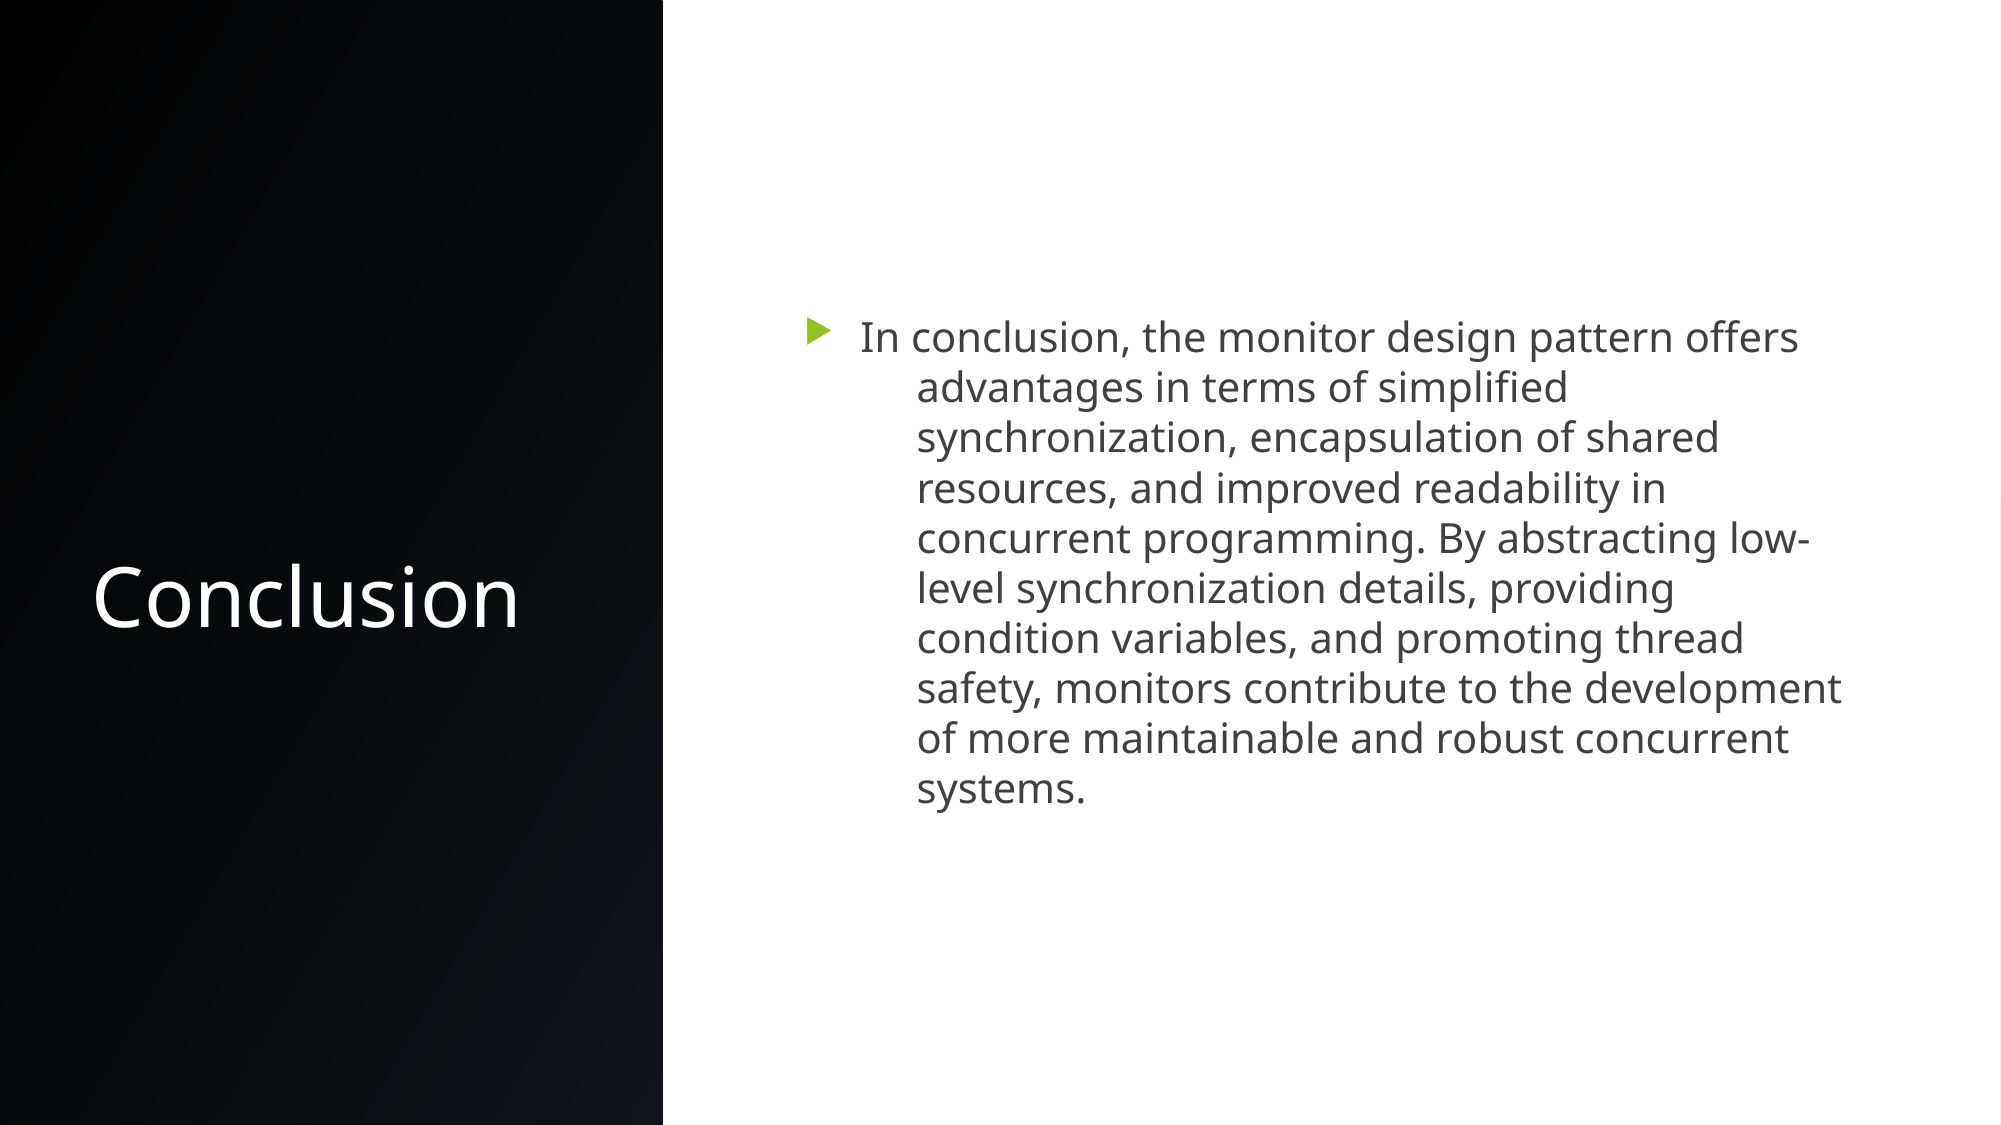

# Conclusion
In conclusion, the monitor design pattern offers advantages in terms of simplified synchronization, encapsulation of shared resources, and improved readability in concurrent programming. By abstracting low-level synchronization details, providing condition variables, and promoting thread safety, monitors contribute to the development of more maintainable and robust concurrent systems.